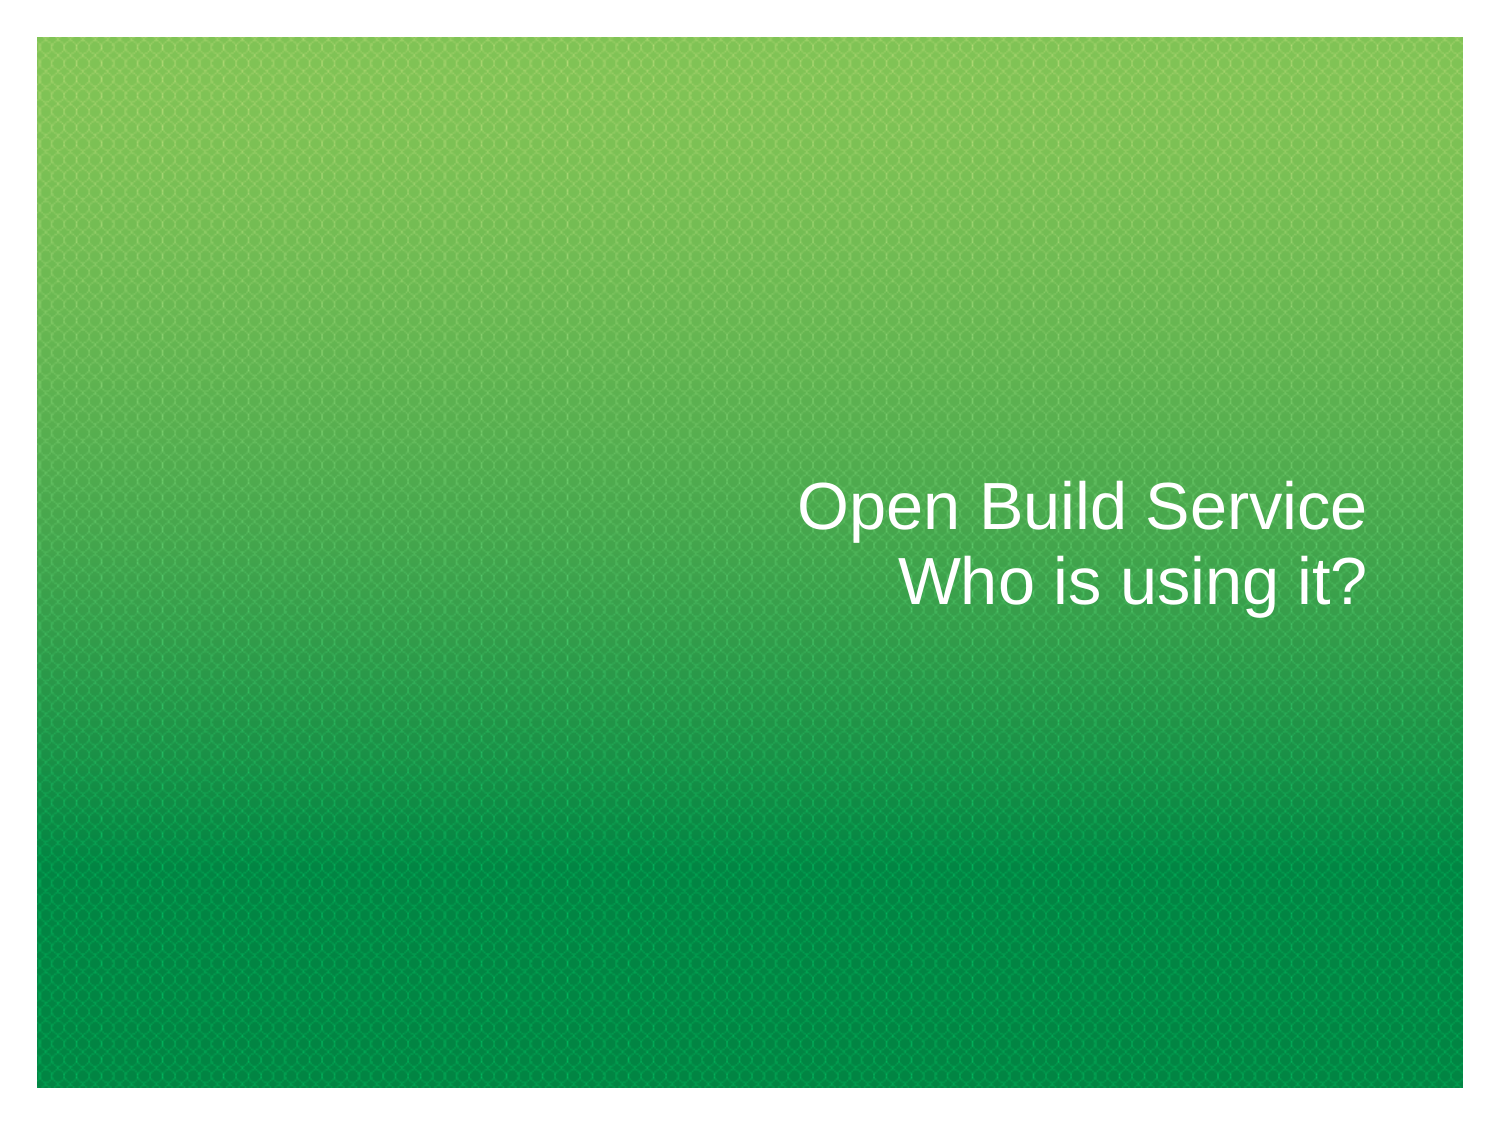

# Open Build Service Who is using it?